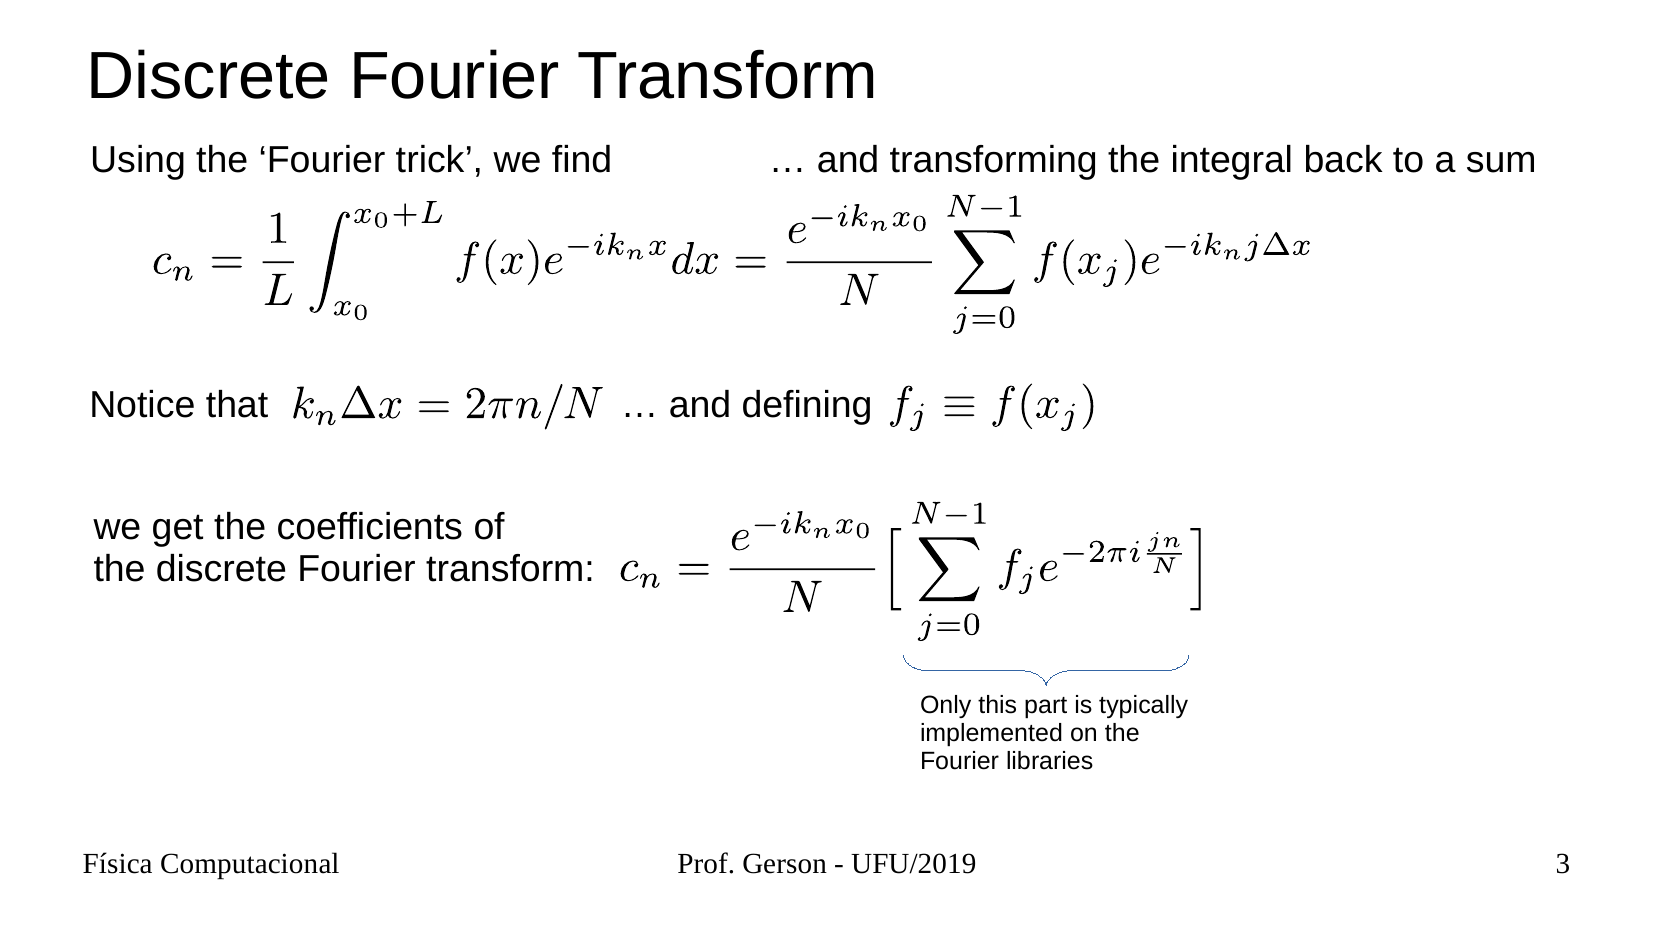

Discrete Fourier Transform
Using the ‘Fourier trick’, we find … and transforming the integral back to a sum
Notice that
… and defining
we get the coefficients of
the discrete Fourier transform:
Only this part is typically
implemented on the
Fourier libraries
Física Computacional
Prof. Gerson - UFU/2019
3